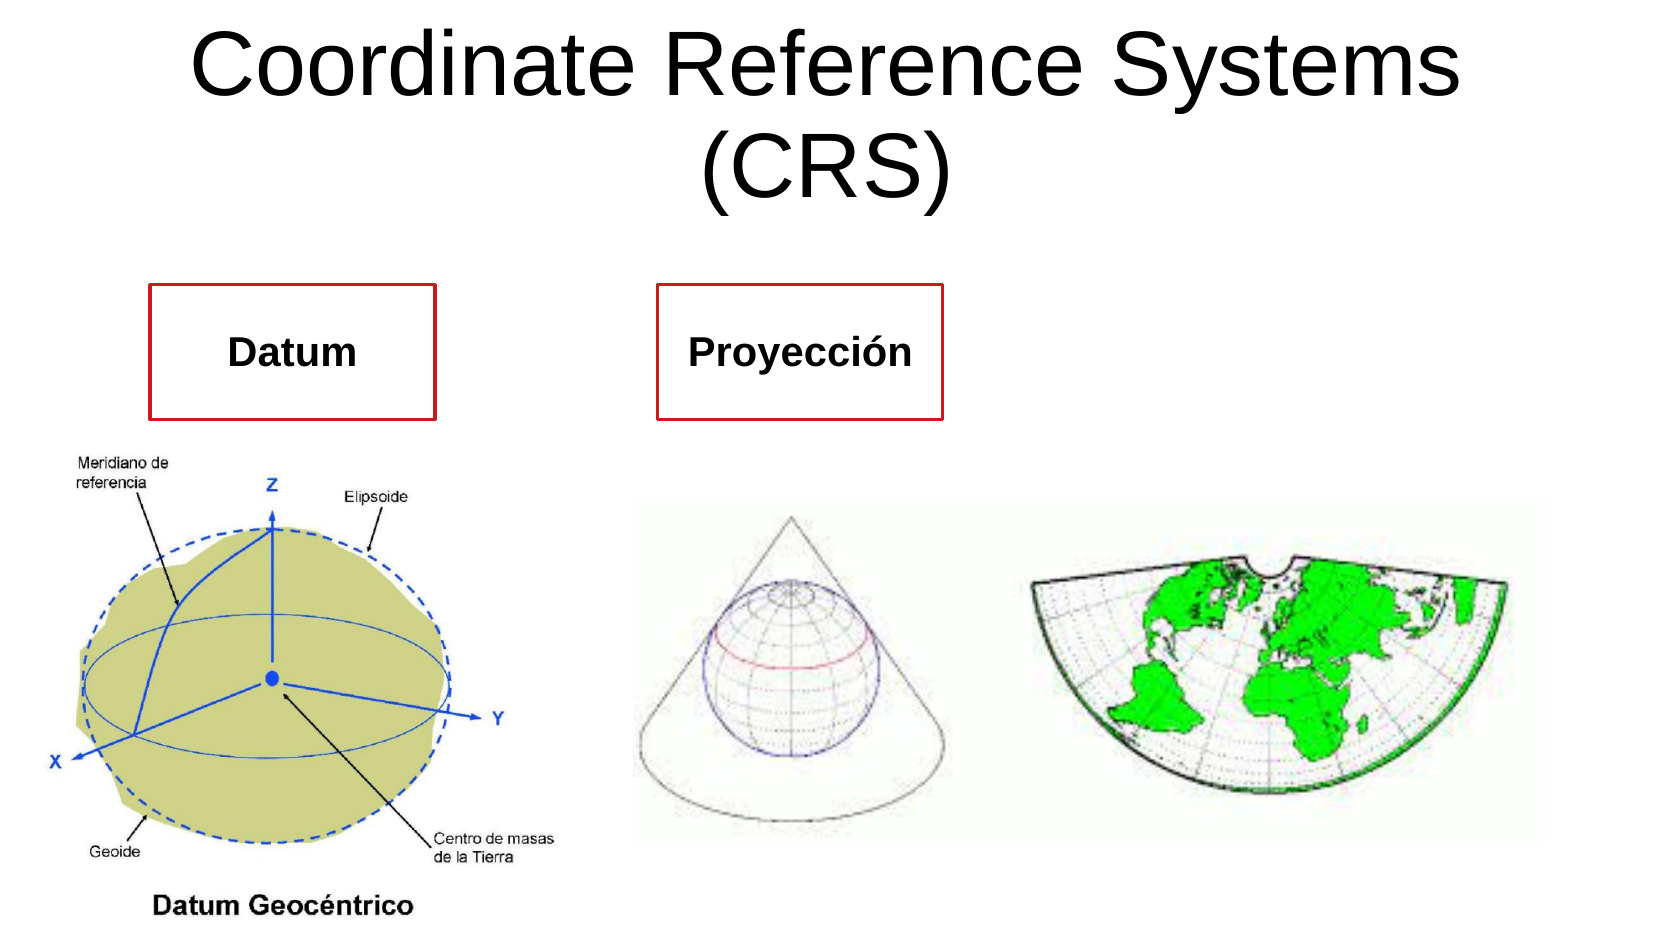

# Coordinate Reference Systems (CRS)
Datum
Proyección